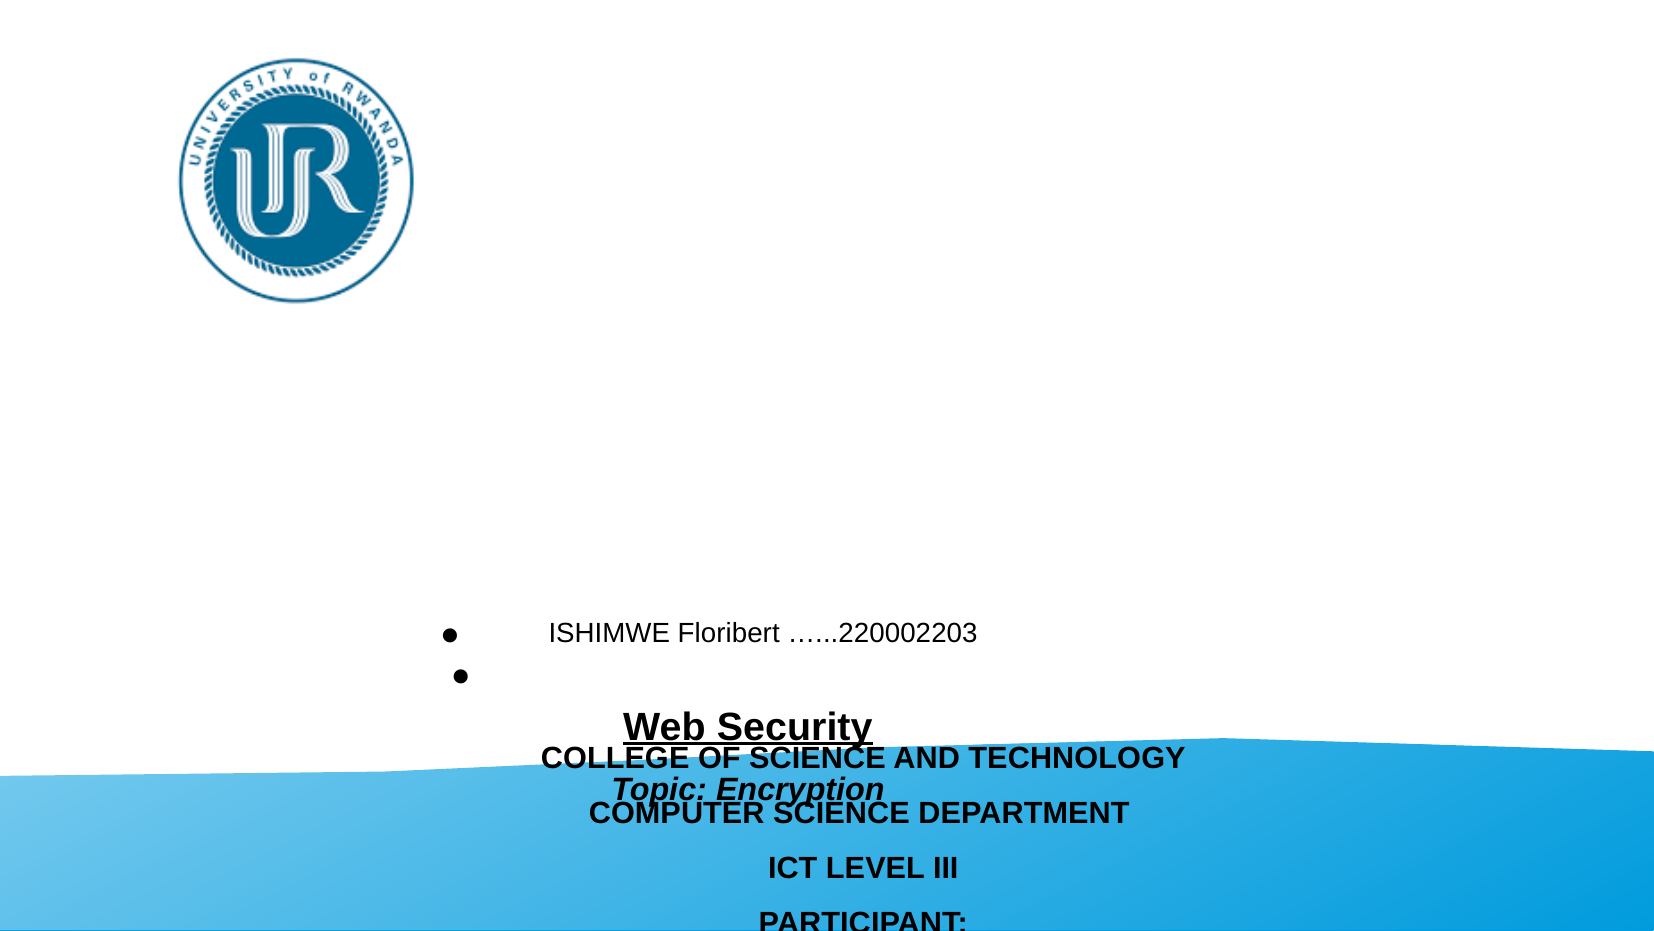

# COLLEGE OF SCIENCE AND TECHNOLOGY COMPUTER SCIENCE DEPARTMENT ICT LEVEL III PARTICIPANT:
ISHIMWE Floribert …...220002203
Web Security
Topic: Encryption